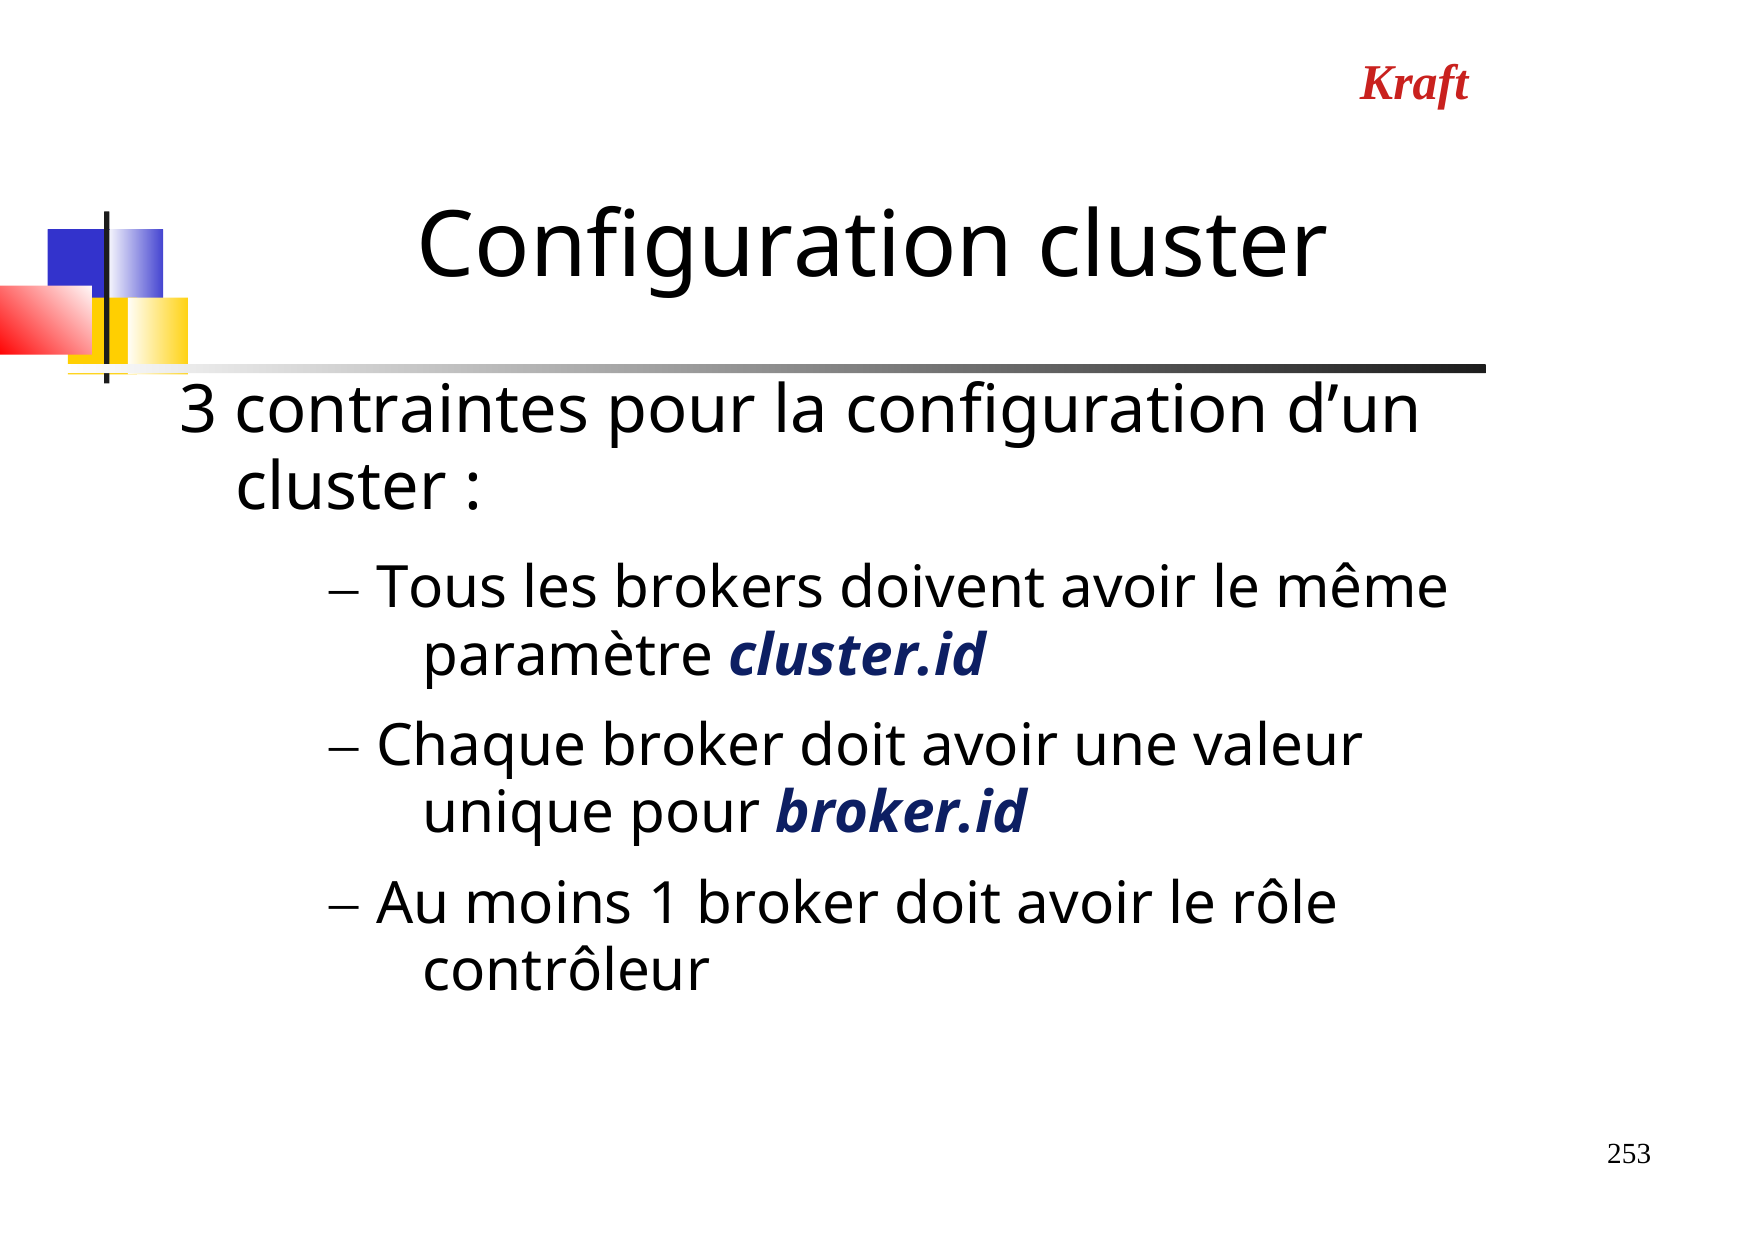

Kraft
# Configuration cluster
3 contraintes pour la configuration d’un cluster :
Tous les brokers doivent avoir le même paramètre cluster.id
Chaque broker doit avoir une valeur unique pour broker.id
Au moins 1 broker doit avoir le rôle contrôleur